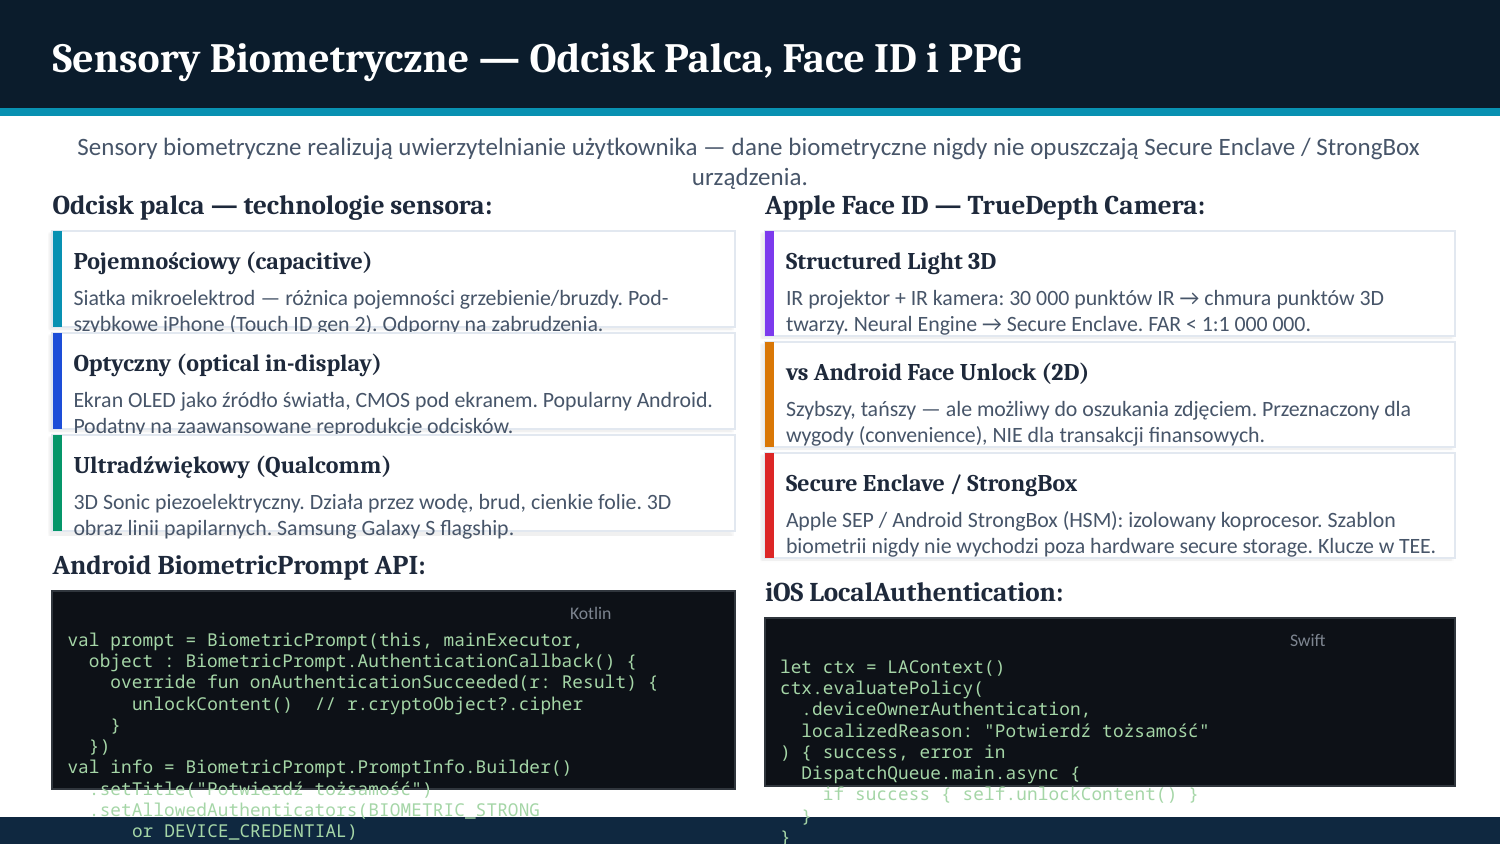

Sensory Biometryczne — Odcisk Palca, Face ID i PPG
Sensory biometryczne realizują uwierzytelnianie użytkownika — dane biometryczne nigdy nie opuszczają Secure Enclave / StrongBox urządzenia.
Odcisk palca — technologie sensora:
Apple Face ID — TrueDepth Camera:
Pojemnościowy (capacitive)
Structured Light 3D
Siatka mikroelektrod — różnica pojemności grzebienie/bruzdy. Pod-szybkowe iPhone (Touch ID gen 2). Odporny na zabrudzenia.
IR projektor + IR kamera: 30 000 punktów IR → chmura punktów 3D twarzy. Neural Engine → Secure Enclave. FAR < 1:1 000 000.
Optyczny (optical in-display)
vs Android Face Unlock (2D)
Ekran OLED jako źródło światła, CMOS pod ekranem. Popularny Android. Podatny na zaawansowane reprodukcje odcisków.
Szybszy, tańszy — ale możliwy do oszukania zdjęciem. Przeznaczony dla wygody (convenience), NIE dla transakcji finansowych.
Ultradźwiękowy (Qualcomm)
Secure Enclave / StrongBox
3D Sonic piezoelektryczny. Działa przez wodę, brud, cienkie folie. 3D obraz linii papilarnych. Samsung Galaxy S flagship.
Apple SEP / Android StrongBox (HSM): izolowany koprocesor. Szablon biometrii nigdy nie wychodzi poza hardware secure storage. Klucze w TEE.
Android BiometricPrompt API:
iOS LocalAuthentication:
Kotlin
Swift
val prompt = BiometricPrompt(this, mainExecutor,
 object : BiometricPrompt.AuthenticationCallback() {
 override fun onAuthenticationSucceeded(r: Result) {
 unlockContent() // r.cryptoObject?.cipher
 }
 })
val info = BiometricPrompt.PromptInfo.Builder()
 .setTitle("Potwierdź tożsamość")
 .setAllowedAuthenticators(BIOMETRIC_STRONG
 or DEVICE_CREDENTIAL)
 .build()
prompt.authenticate(info)
let ctx = LAContext()
ctx.evaluatePolicy(
 .deviceOwnerAuthentication,
 localizedReason: "Potwierdź tożsamość"
) { success, error in
 DispatchQueue.main.async {
 if success { self.unlockContent() }
 }
}